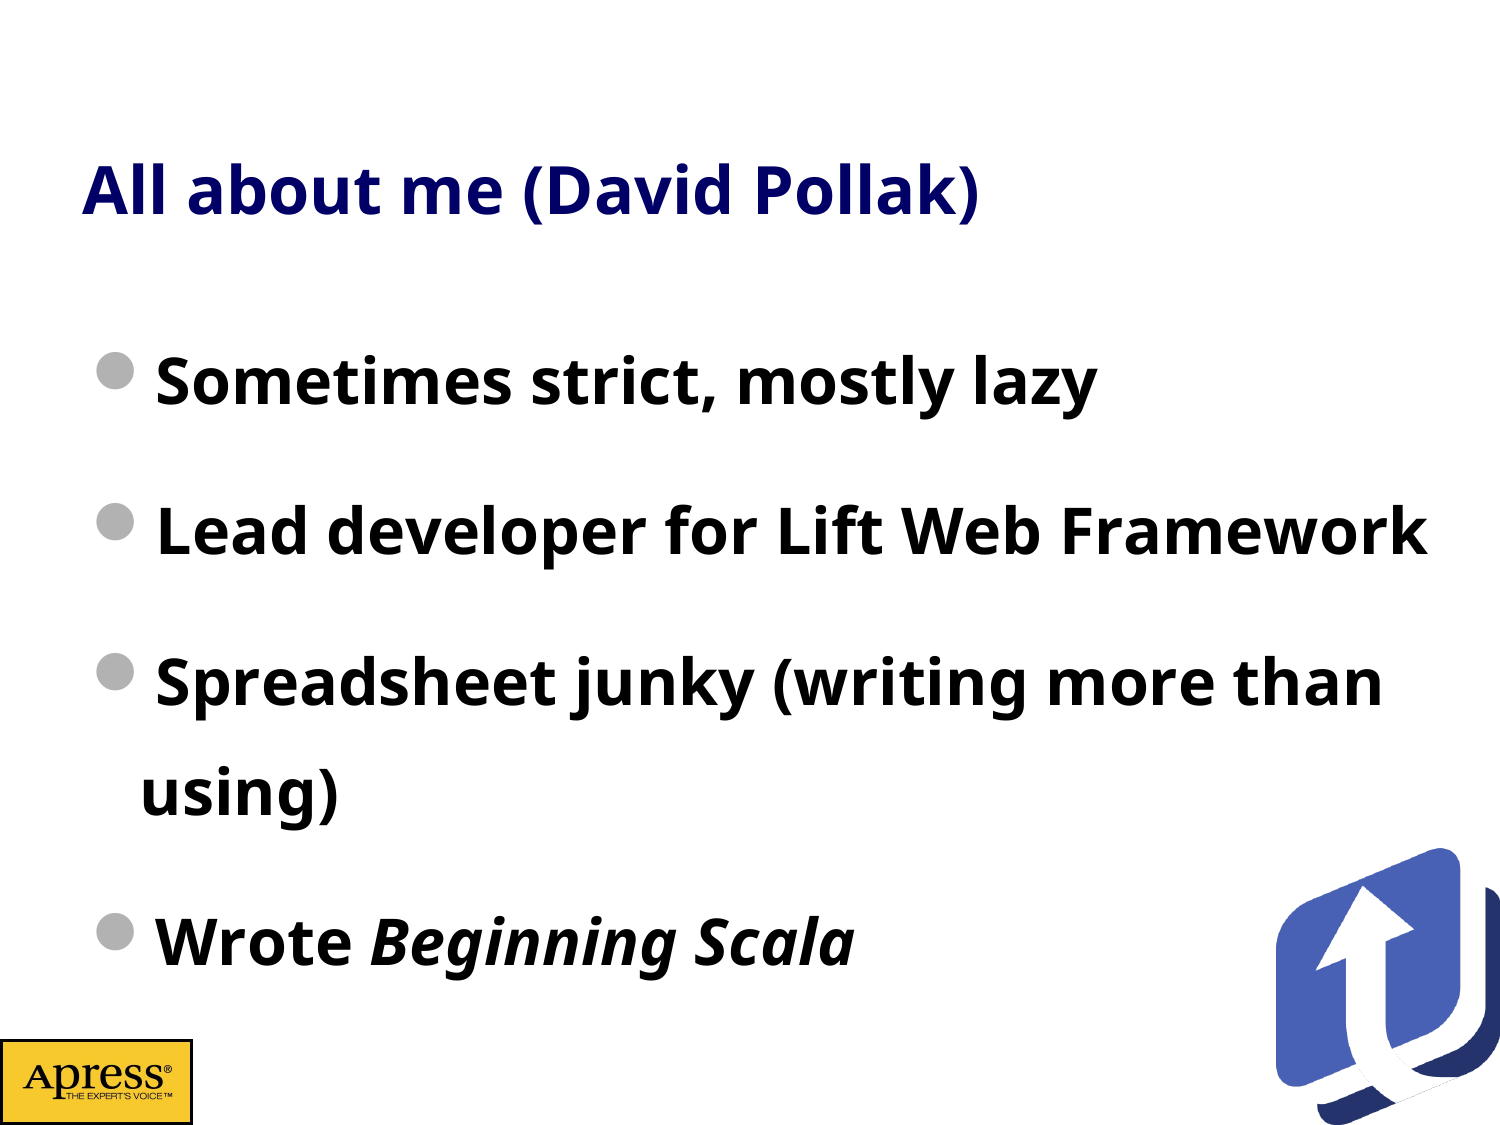

# All about me (David Pollak)
Sometimes strict, mostly lazy
Lead developer for Lift Web Framework
Spreadsheet junky (writing more than using)‏
Wrote Beginning Scala